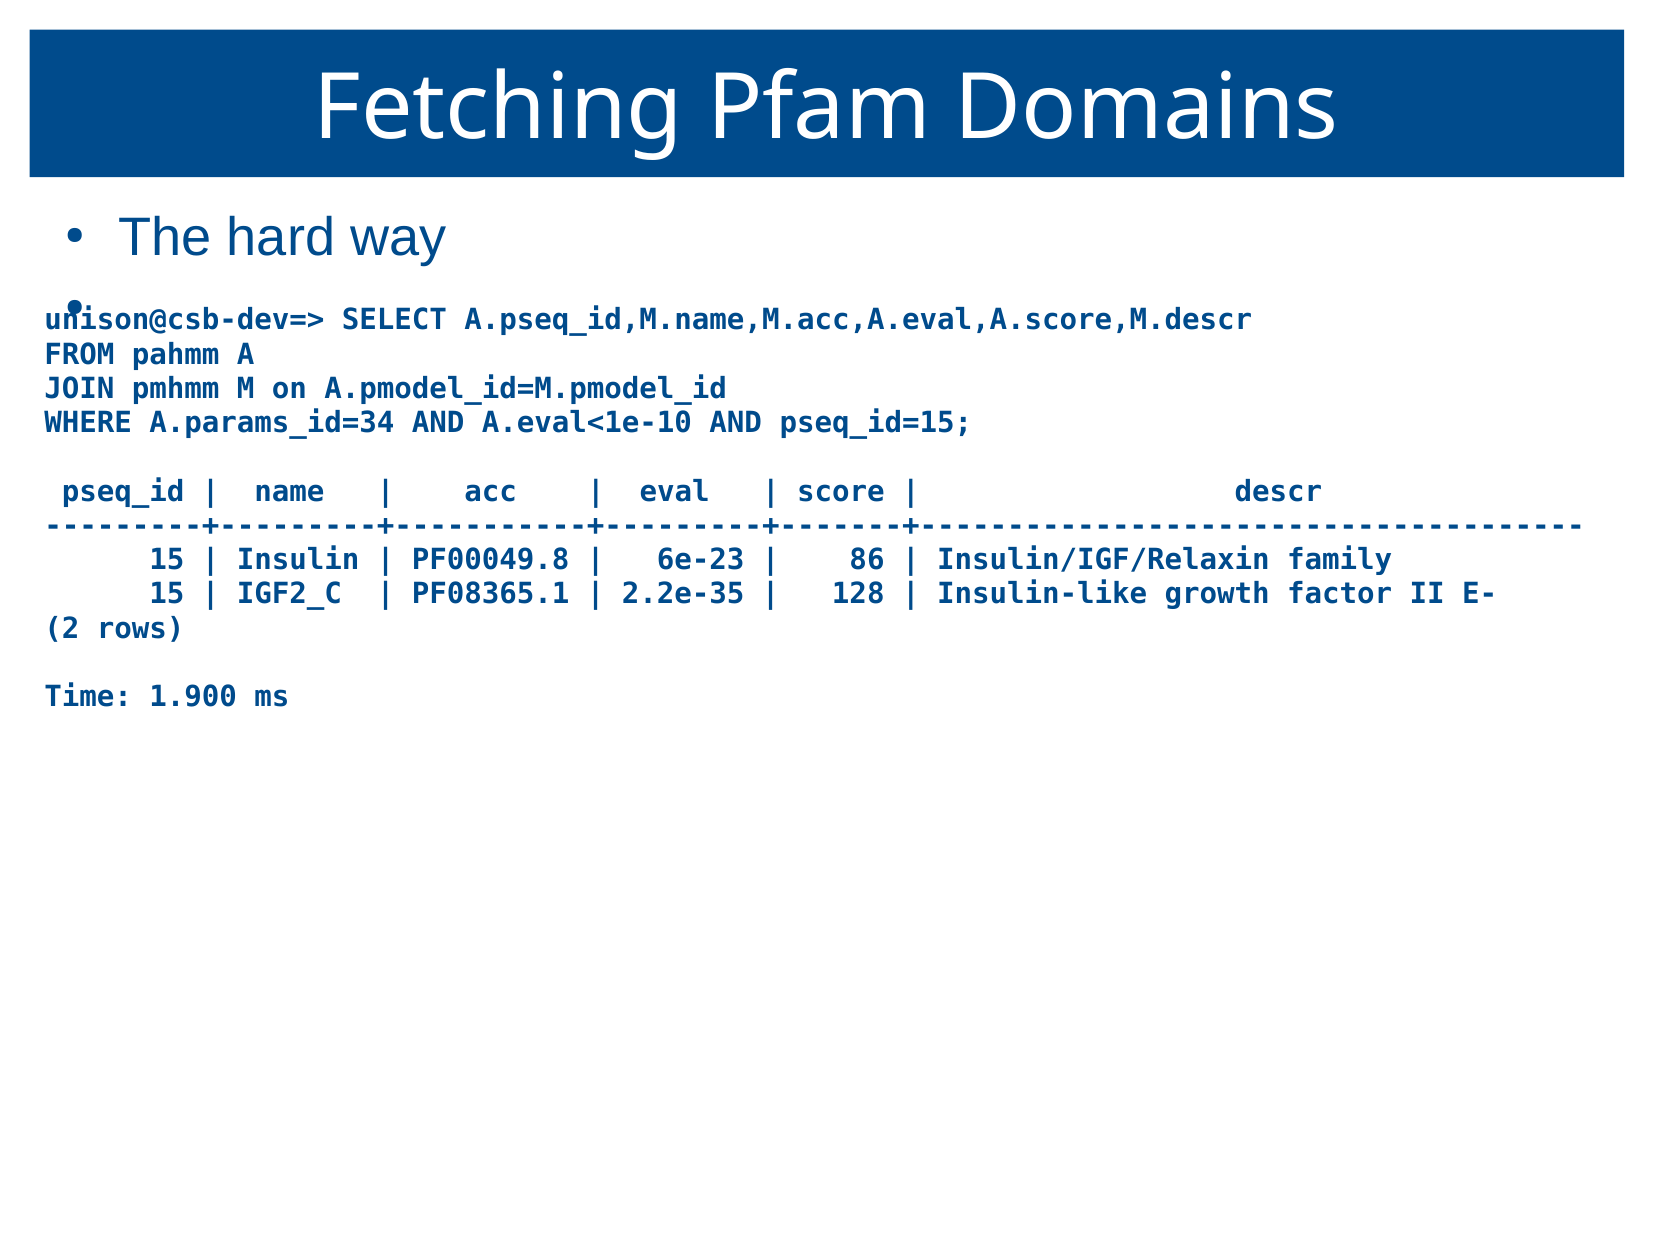

# Fetching Pfam Domains
The hard way
unison@csb-dev=> SELECT A.pseq_id,M.name,M.acc,A.eval,A.score,M.descr
FROM pahmm A
JOIN pmhmm M on A.pmodel_id=M.pmodel_id
WHERE A.params_id=34 AND A.eval<1e-10 AND pseq_id=15;
 pseq_id | name | acc | eval | score | descr
---------+---------+-----------+---------+-------+--------------------------------------
 15 | Insulin | PF00049.8 | 6e-23 | 86 | Insulin/IGF/Relaxin family
 15 | IGF2_C | PF08365.1 | 2.2e-35 | 128 | Insulin-like growth factor II E-
(2 rows)
Time: 1.900 ms